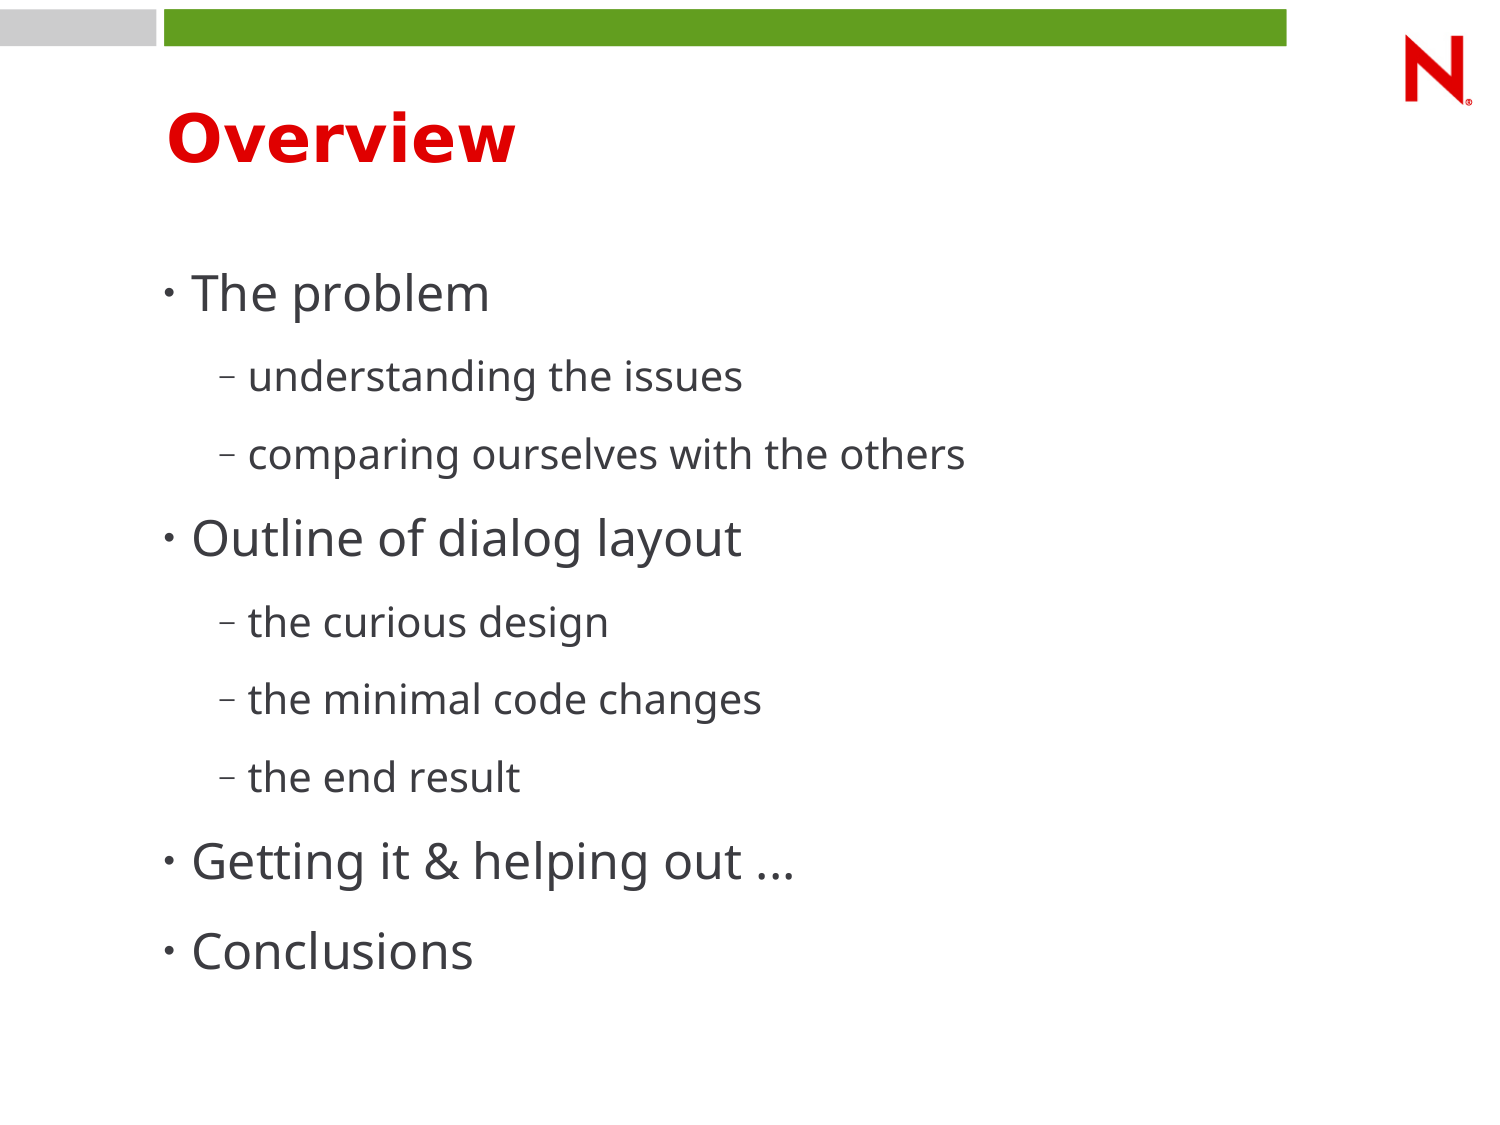

# Overview
The problem
understanding the issues
comparing ourselves with the others
Outline of dialog layout
the curious design
the minimal code changes
the end result
Getting it & helping out ...
Conclusions